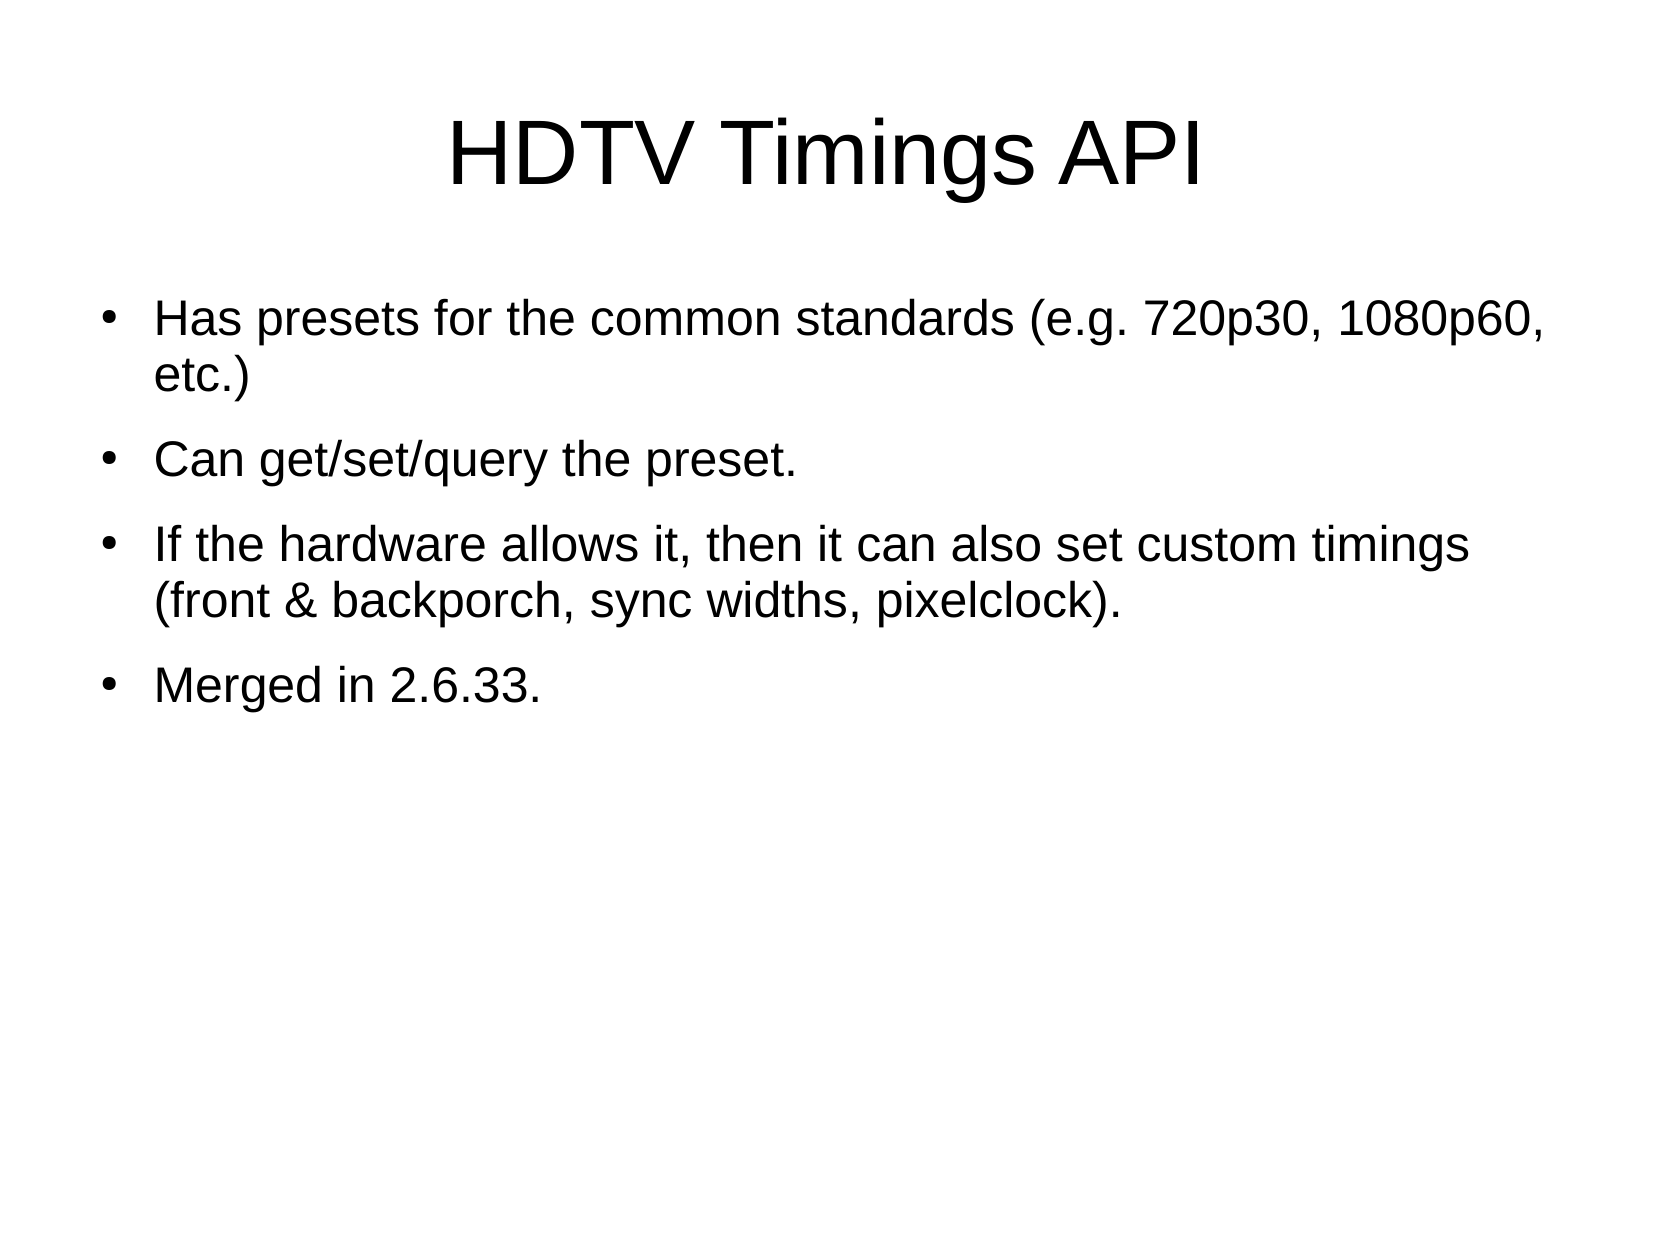

# HDTV Timings API
Has presets for the common standards (e.g. 720p30, 1080p60, etc.)
Can get/set/query the preset.
If the hardware allows it, then it can also set custom timings (front & backporch, sync widths, pixelclock).
Merged in 2.6.33.